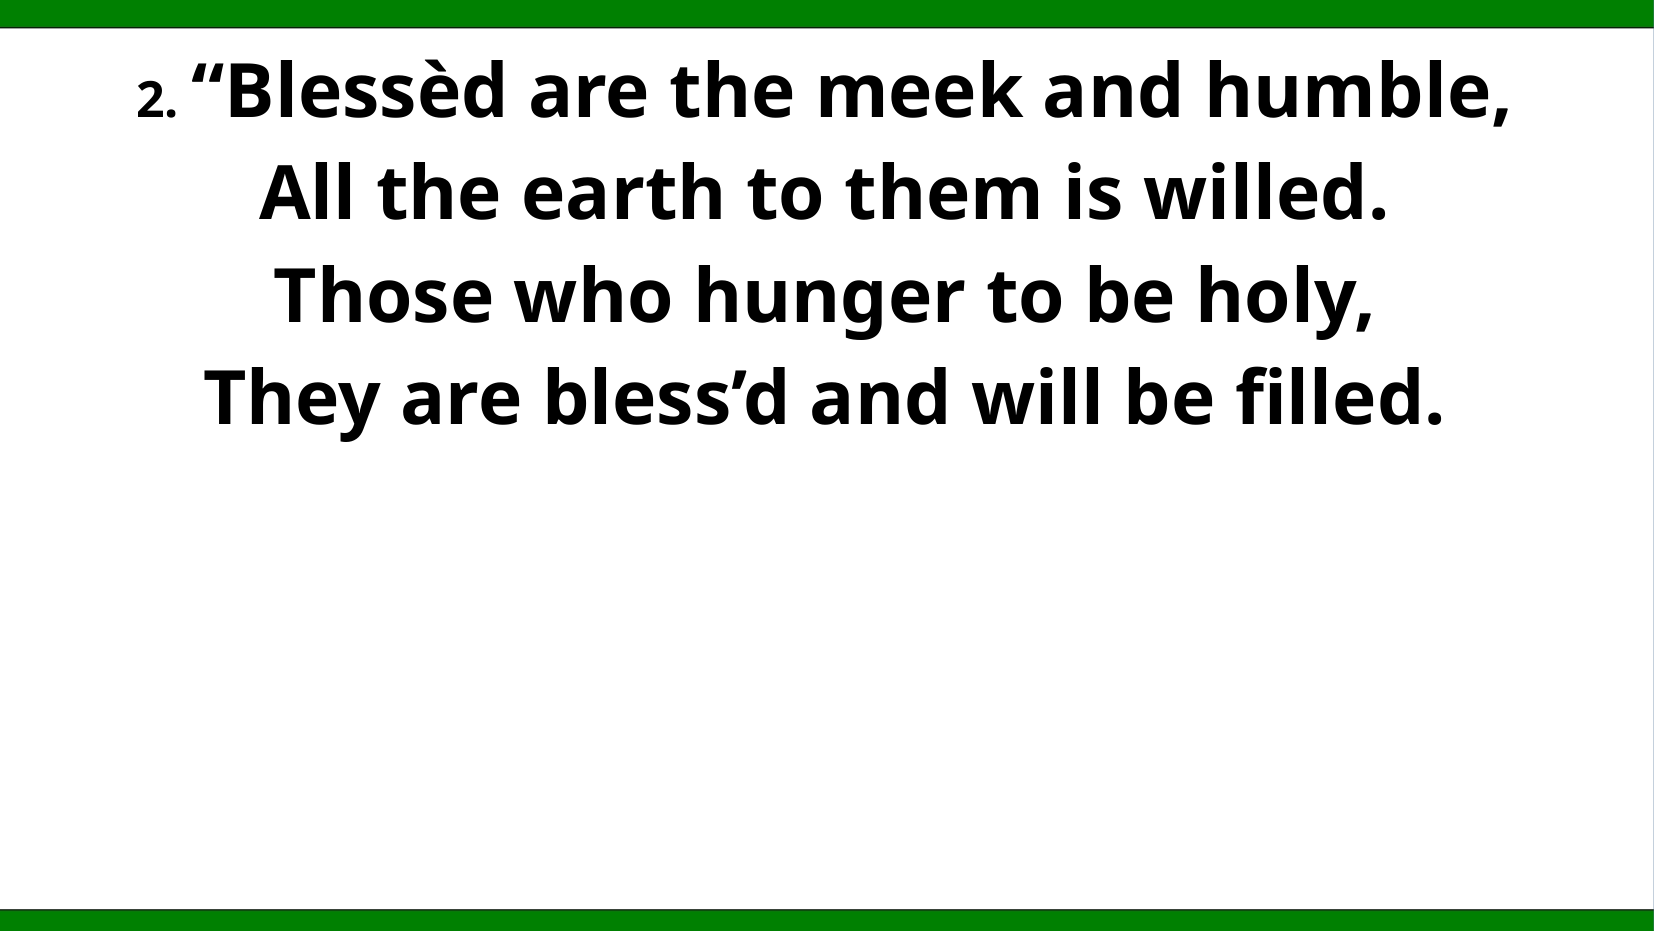

2. “Blessèd are the meek and humble,
All the earth to them is willed.
Those who hunger to be holy,
They are bless’d and will be filled.